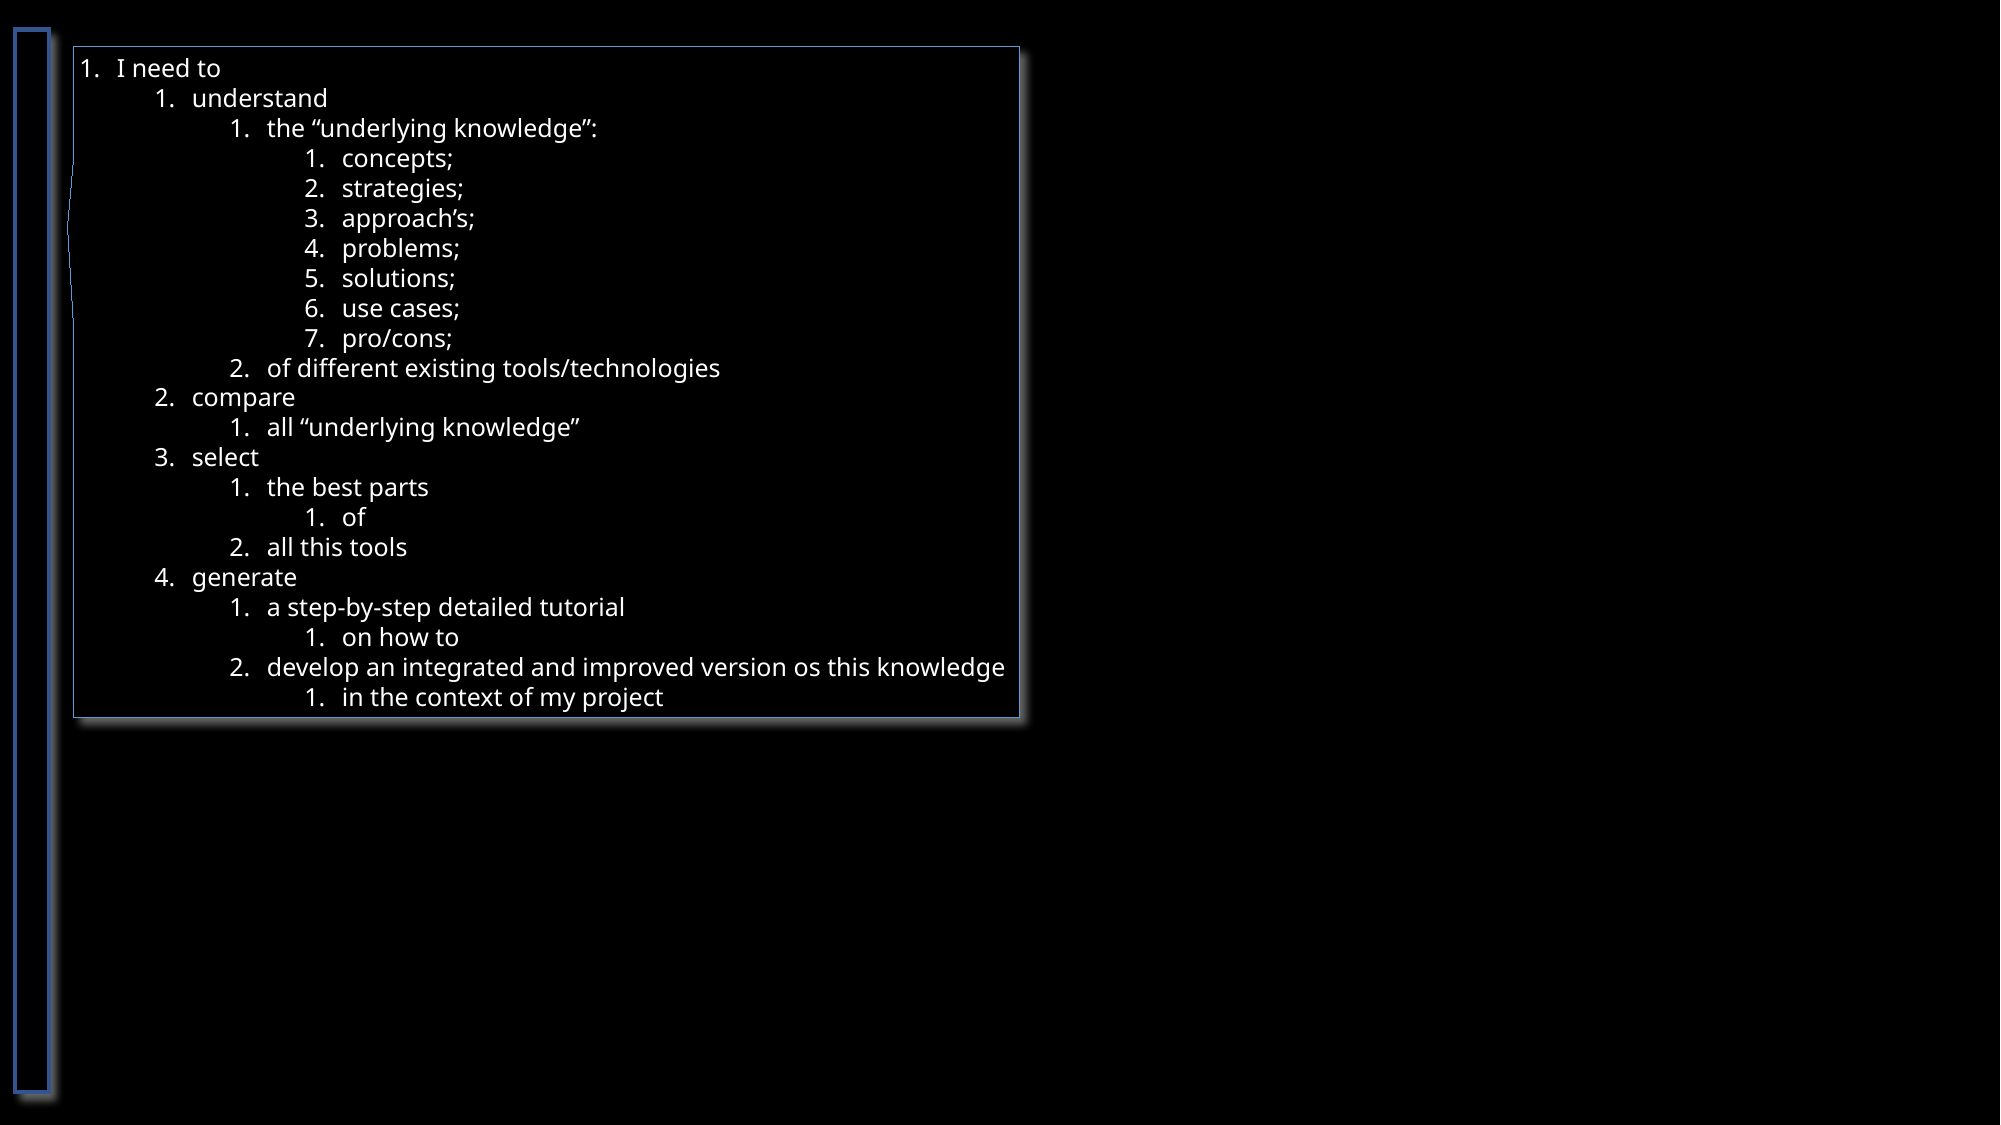

# 5. next
I need to
understand
the “underlying knowledge”:
concepts;
strategies;
approach’s;
problems;
solutions;
use cases;
pro/cons;
of different existing tools/technologies
compare
all “underlying knowledge”
select
the best parts
of
all this tools
generate
a step-by-step detailed tutorial
on how to
develop an integrated and improved version os this knowledge
in the context of my project